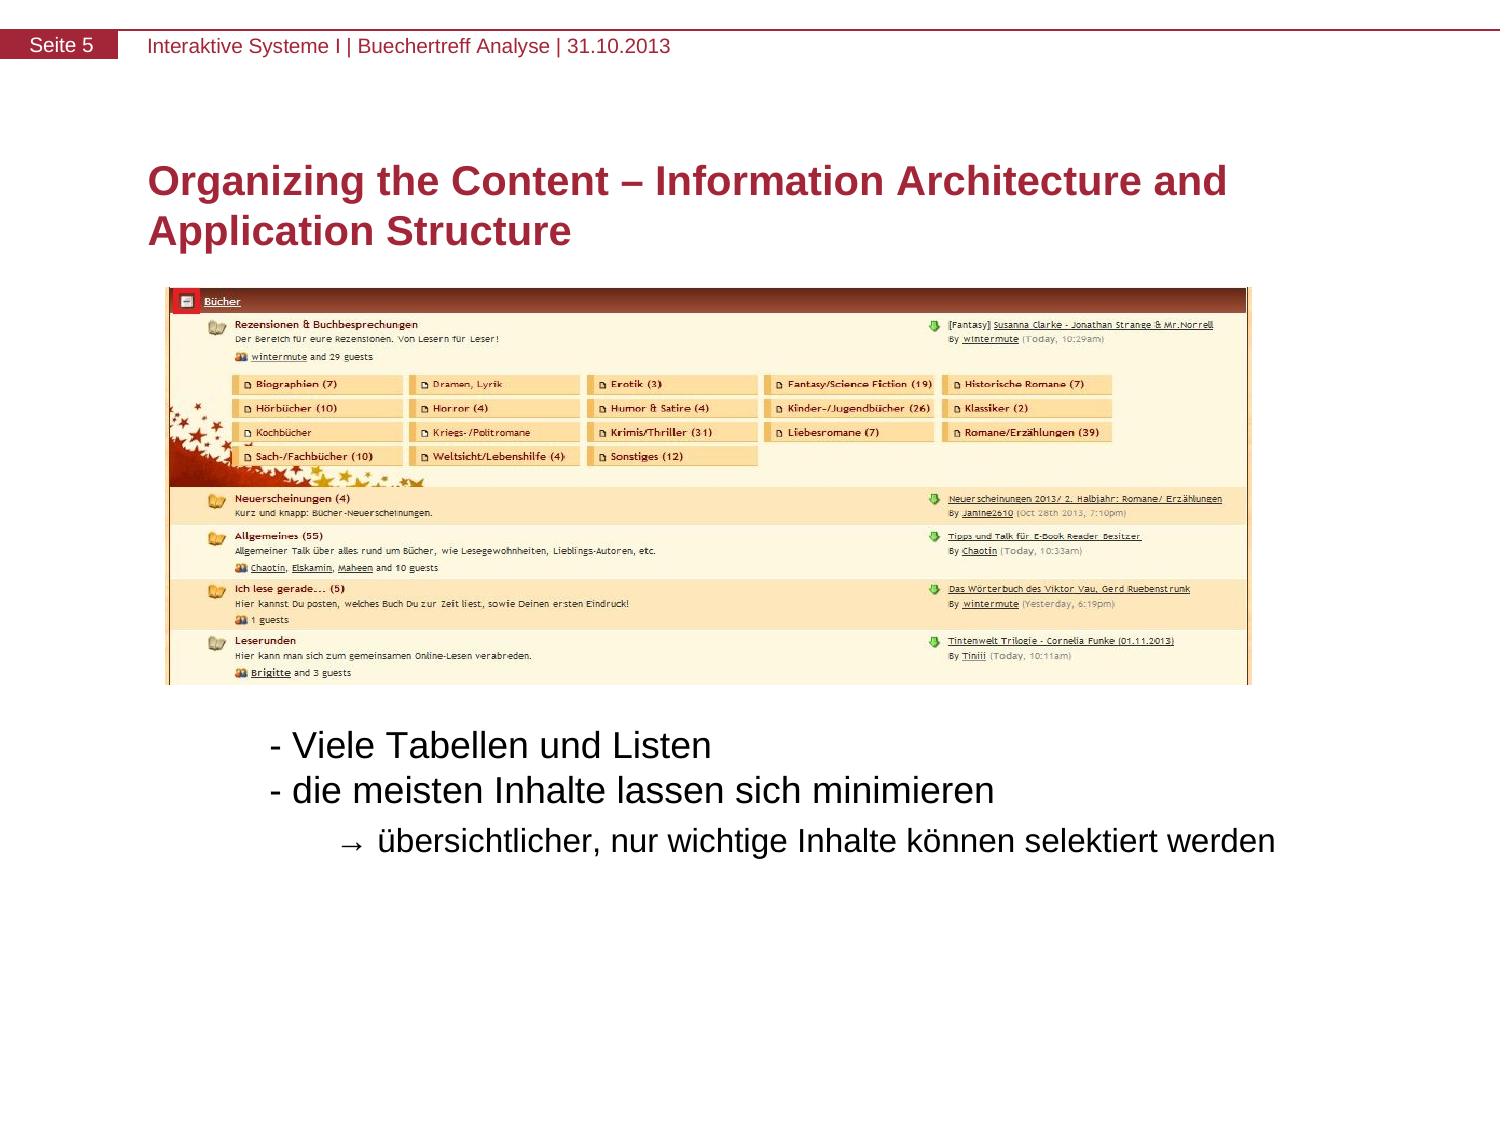

# Organizing the Content – Information Architecture and Application Structure
- Viele Tabellen und Listen
- die meisten Inhalte lassen sich minimieren
→ übersichtlicher, nur wichtige Inhalte können selektiert werden